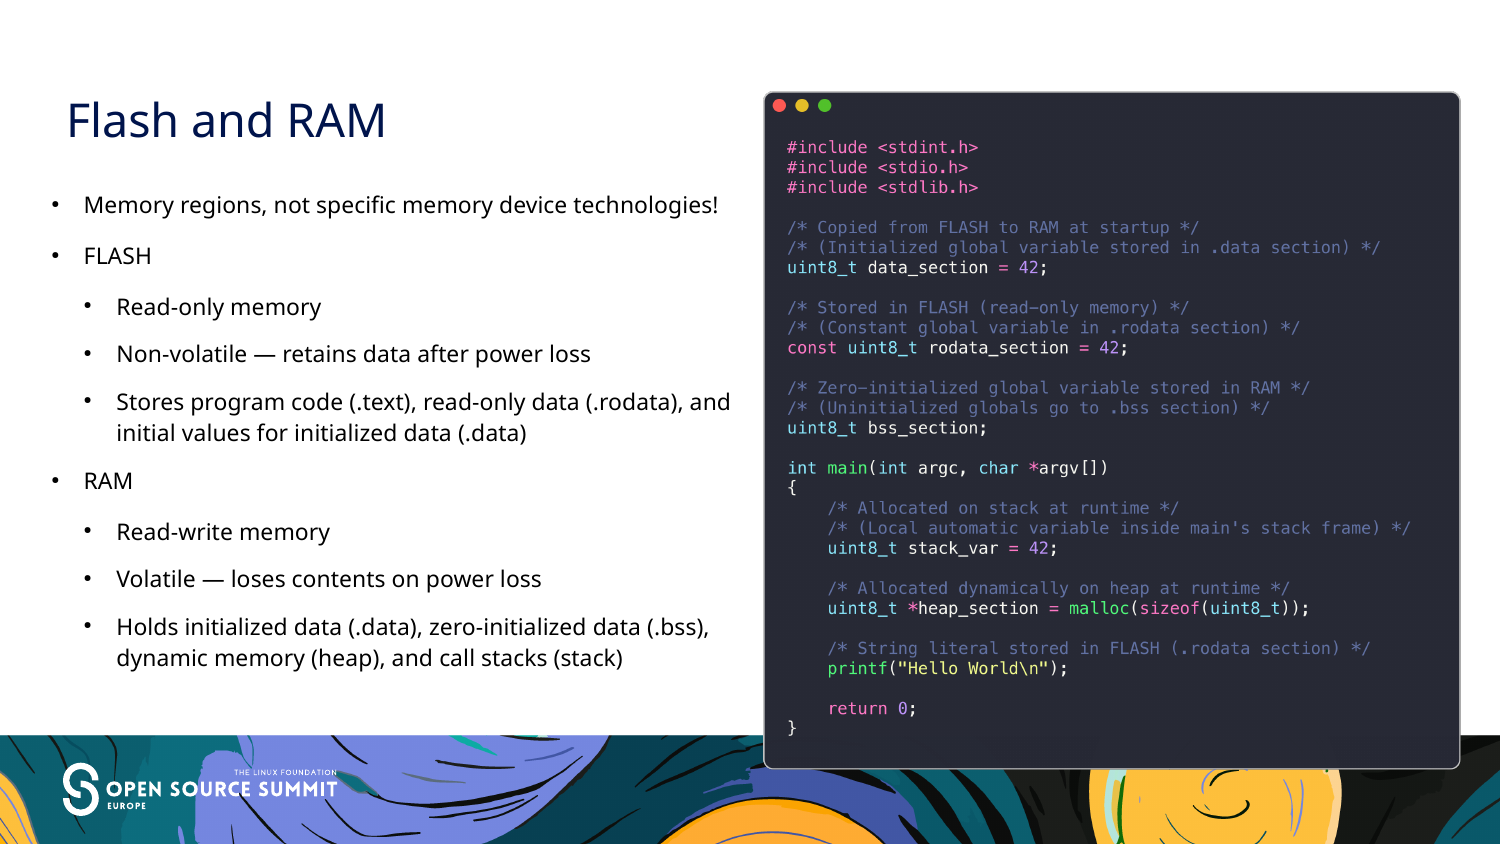

# Flash and RAM
Memory regions, not specific memory device technologies!
FLASH
Read-only memory
Non-volatile — retains data after power loss
Stores program code (.text), read-only data (.rodata), and initial values for initialized data (.data)
RAM
Read-write memory
Volatile — loses contents on power loss
Holds initialized data (.data), zero-initialized data (.bss), dynamic memory (heap), and call stacks (stack)